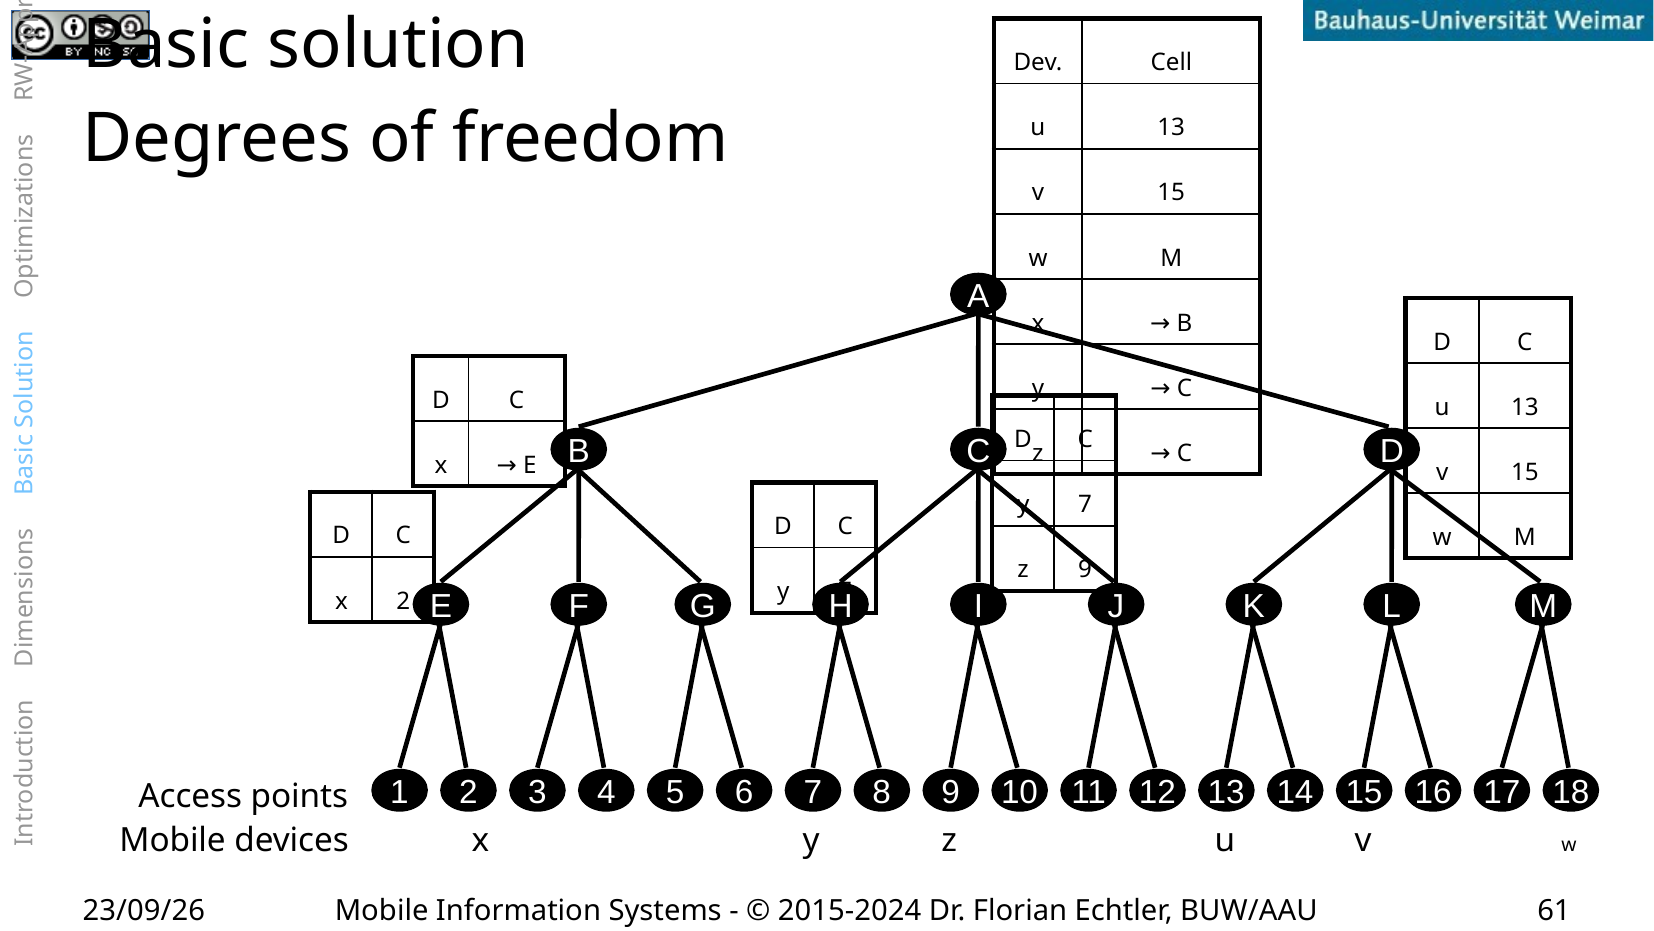

# Basic solution Degrees of freedom
| Dev. | Cell |
| --- | --- |
| u | 13 |
| v | 15 |
| w | M |
| x | → B |
| y | → C |
| z | → C |
A
| D | C |
| --- | --- |
| u | 13 |
| v | 15 |
| w | M |
| D | C |
| --- | --- |
| x | → E |
Introduction Dimensions Basic Solution Optimizations RW-Approaches
| D | C |
| --- | --- |
| y | 7 |
| z | 9 |
B
C
D
| D | C |
| --- | --- |
| y | 7 |
| D | C |
| --- | --- |
| x | 2 |
E
F
G
H
I
J
K
L
M
Access points
1
2
3
4
5
6
7
8
9
10
11
12
13
14
15
16
17
18
Mobile devices
x
y
z
u
v
w
Mobile Information Systems - © 2015-2024 Dr. Florian Echtler, BUW/AAU
61